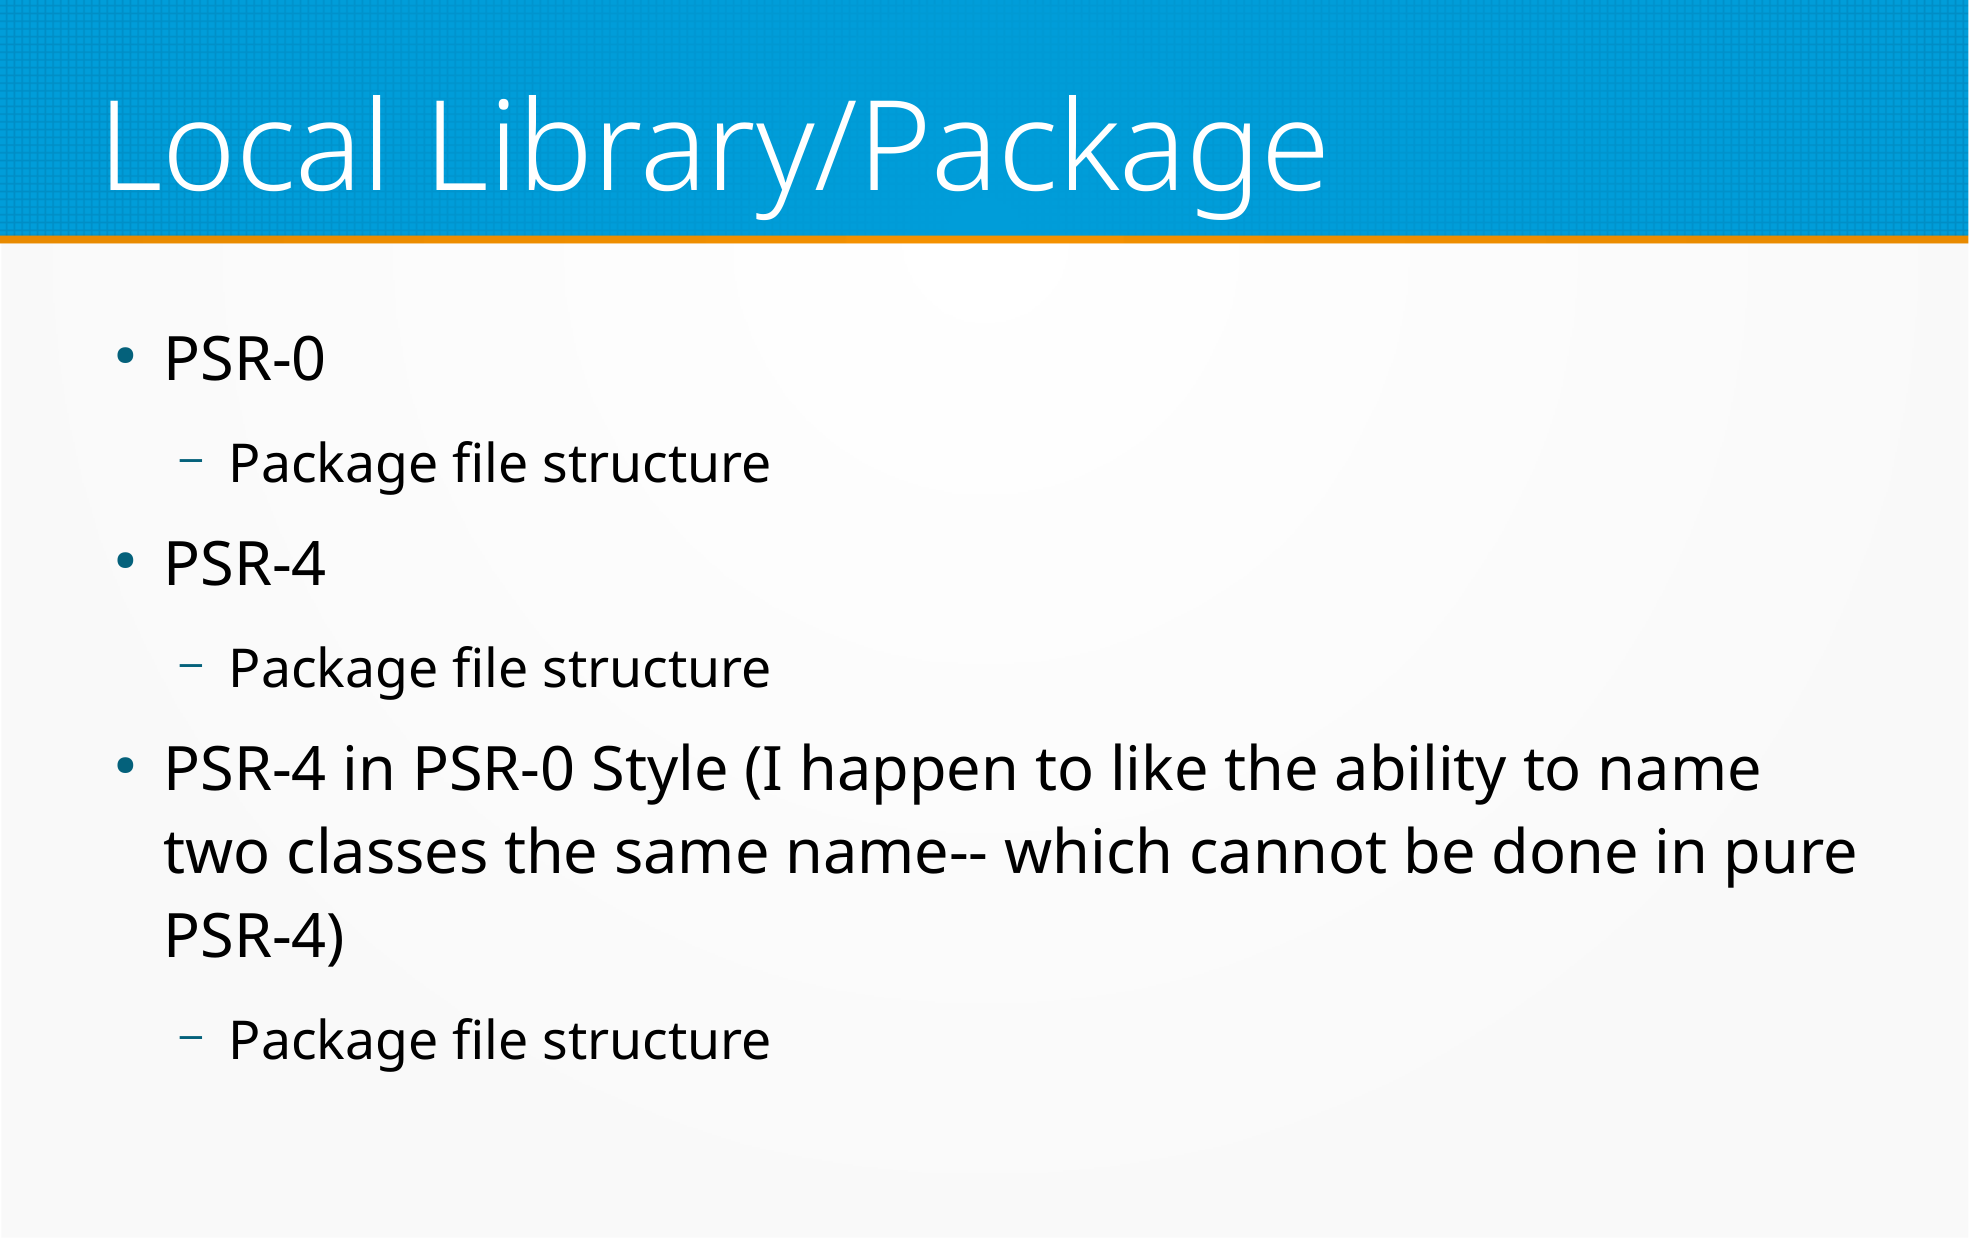

# Local Library/Package
PSR-0
Package file structure
PSR-4
Package file structure
PSR-4 in PSR-0 Style (I happen to like the ability to name two classes the same name-- which cannot be done in pure PSR-4)
Package file structure